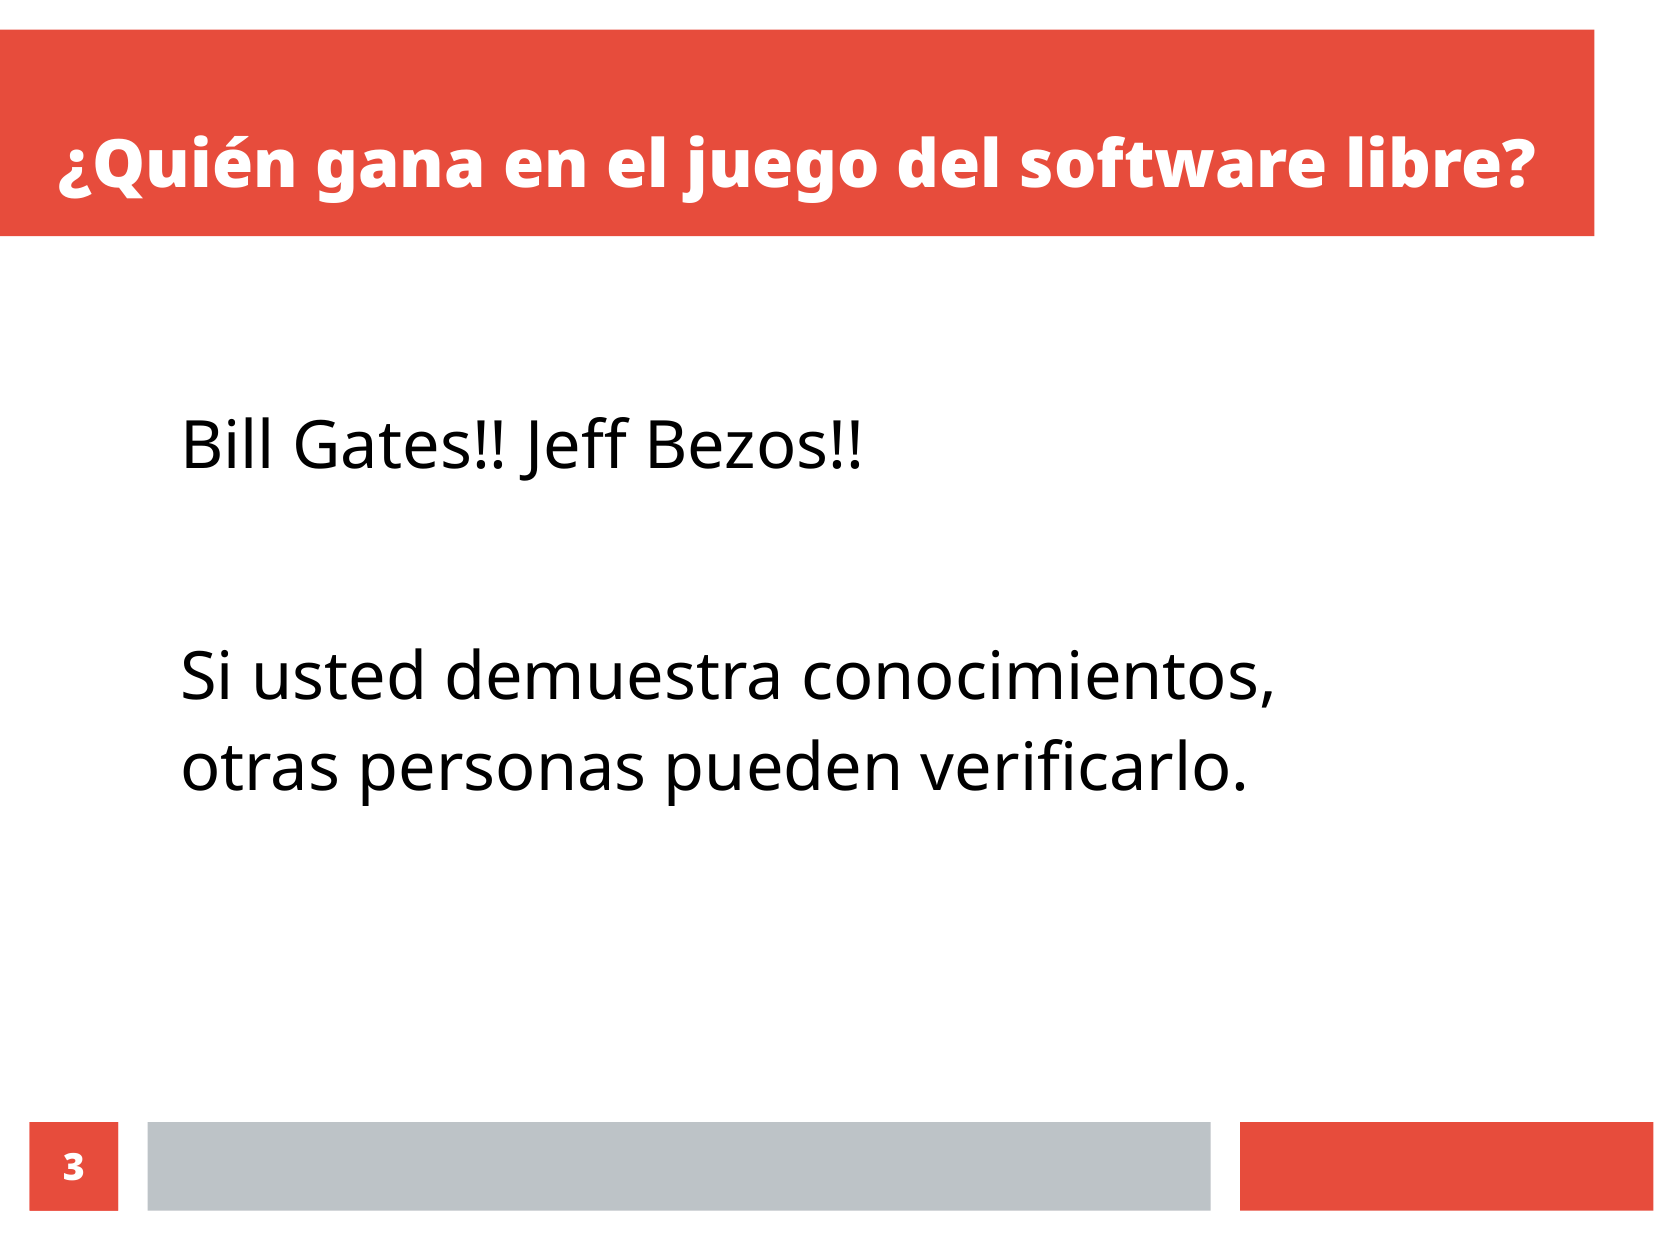

# ¿Quién gana en el juego del software libre?
Bill Gates!! Jeff Bezos!!
Si usted demuestra conocimientos, otras personas pueden verificarlo.
3